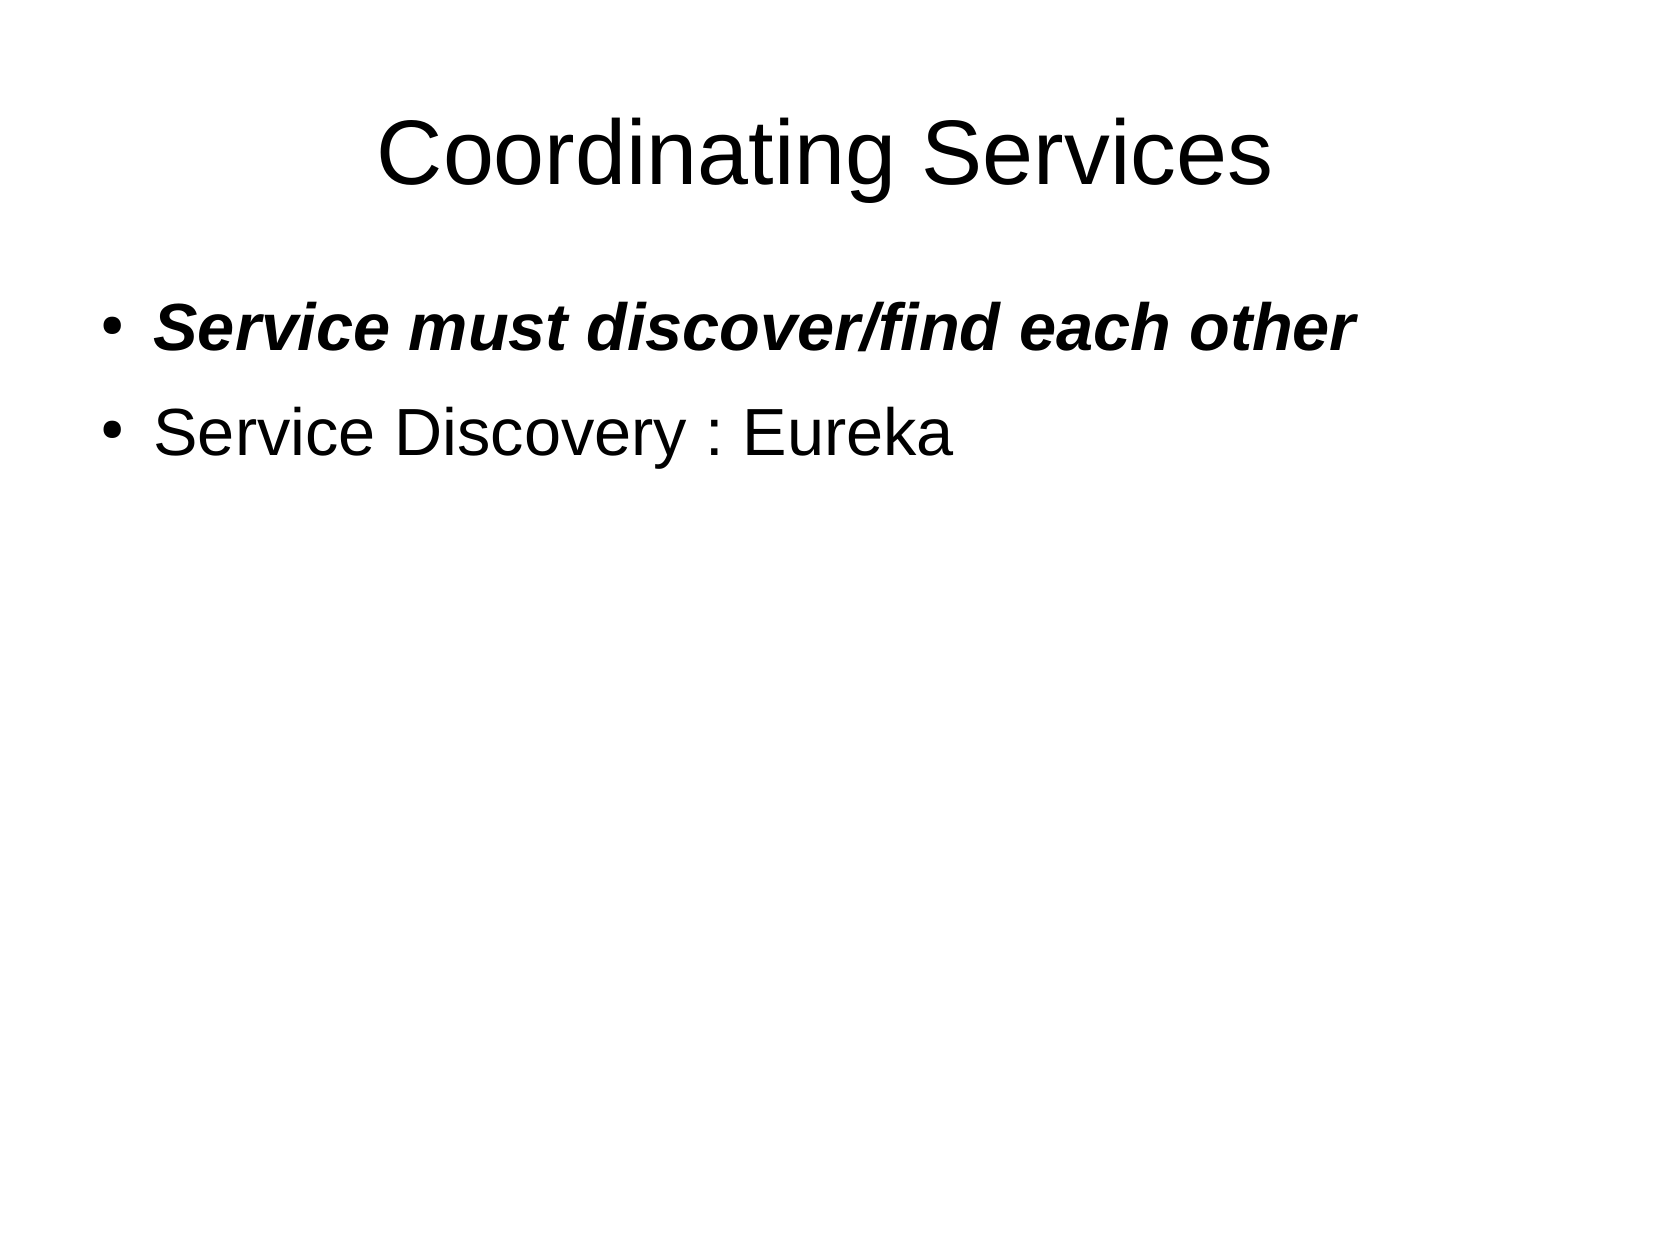

# Coordinating Services
Service must discover/find each other
Service Discovery : Eureka